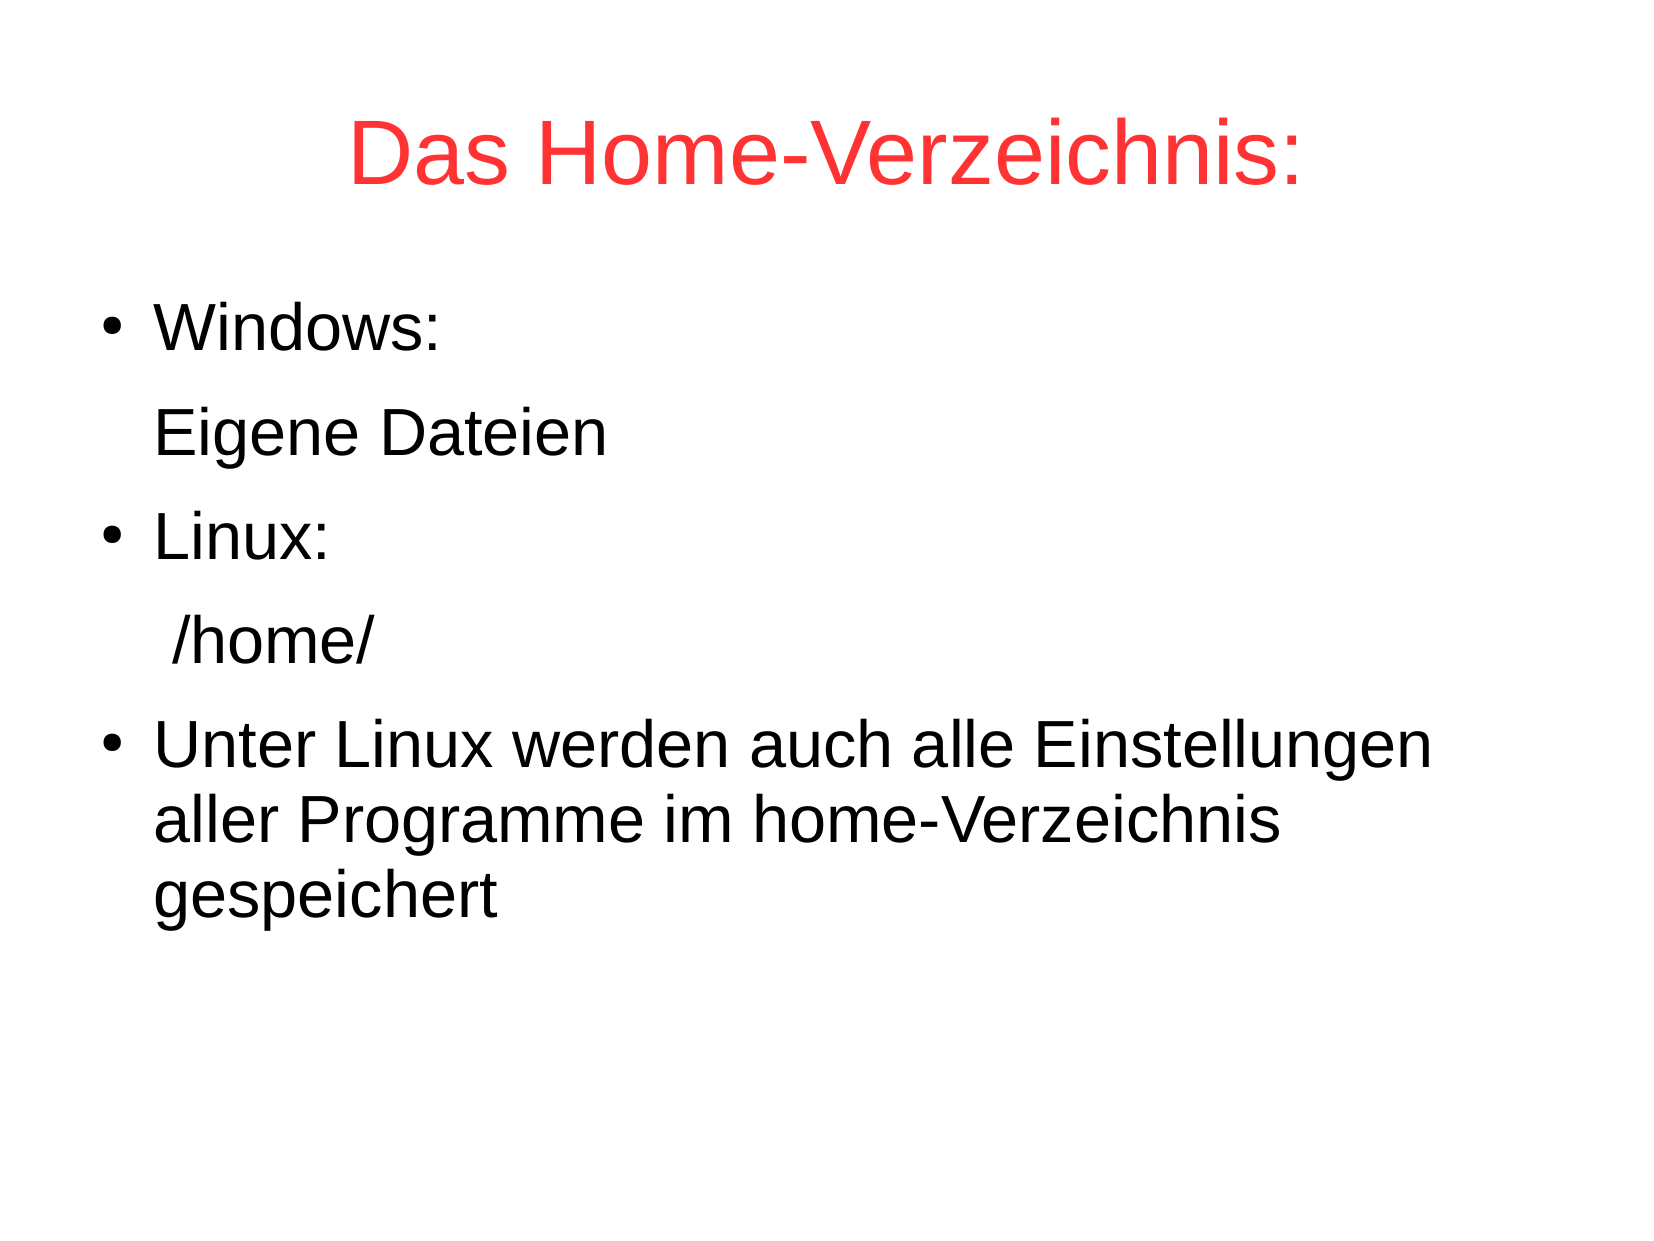

# Das Home-Verzeichnis:
Windows:
Eigene Dateien
Linux:
 /home/
Unter Linux werden auch alle Einstellungen aller Programme im home-Verzeichnis gespeichert